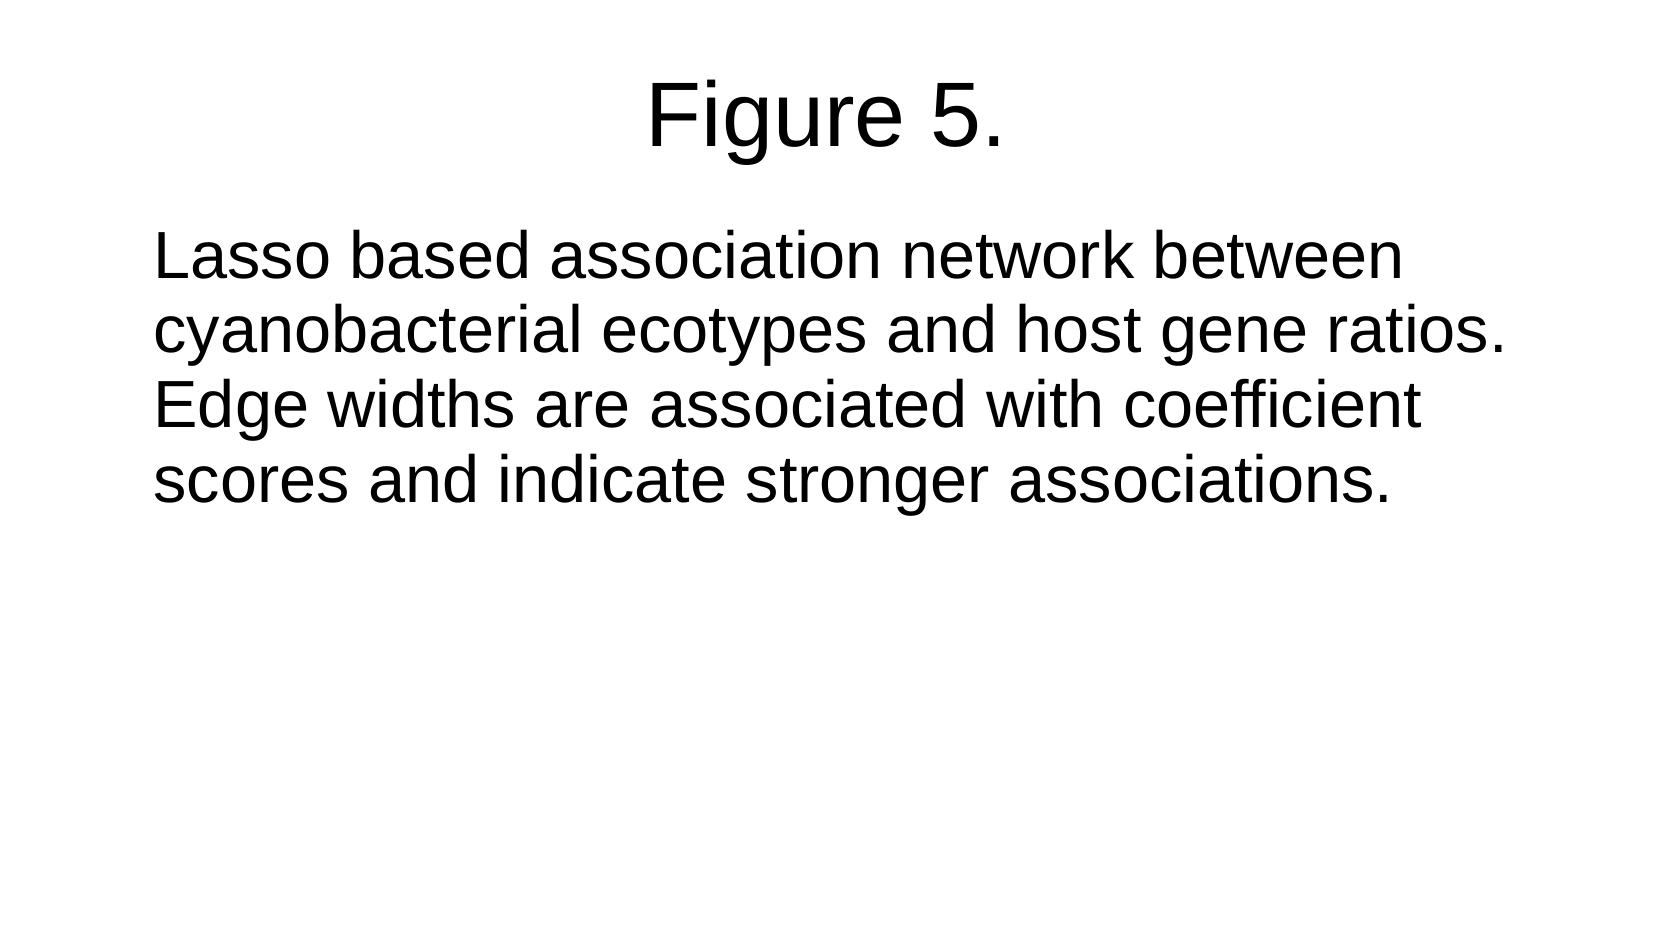

# Figure 5.
Lasso based association network between cyanobacterial ecotypes and host gene ratios. Edge widths are associated with coefficient scores and indicate stronger associations.